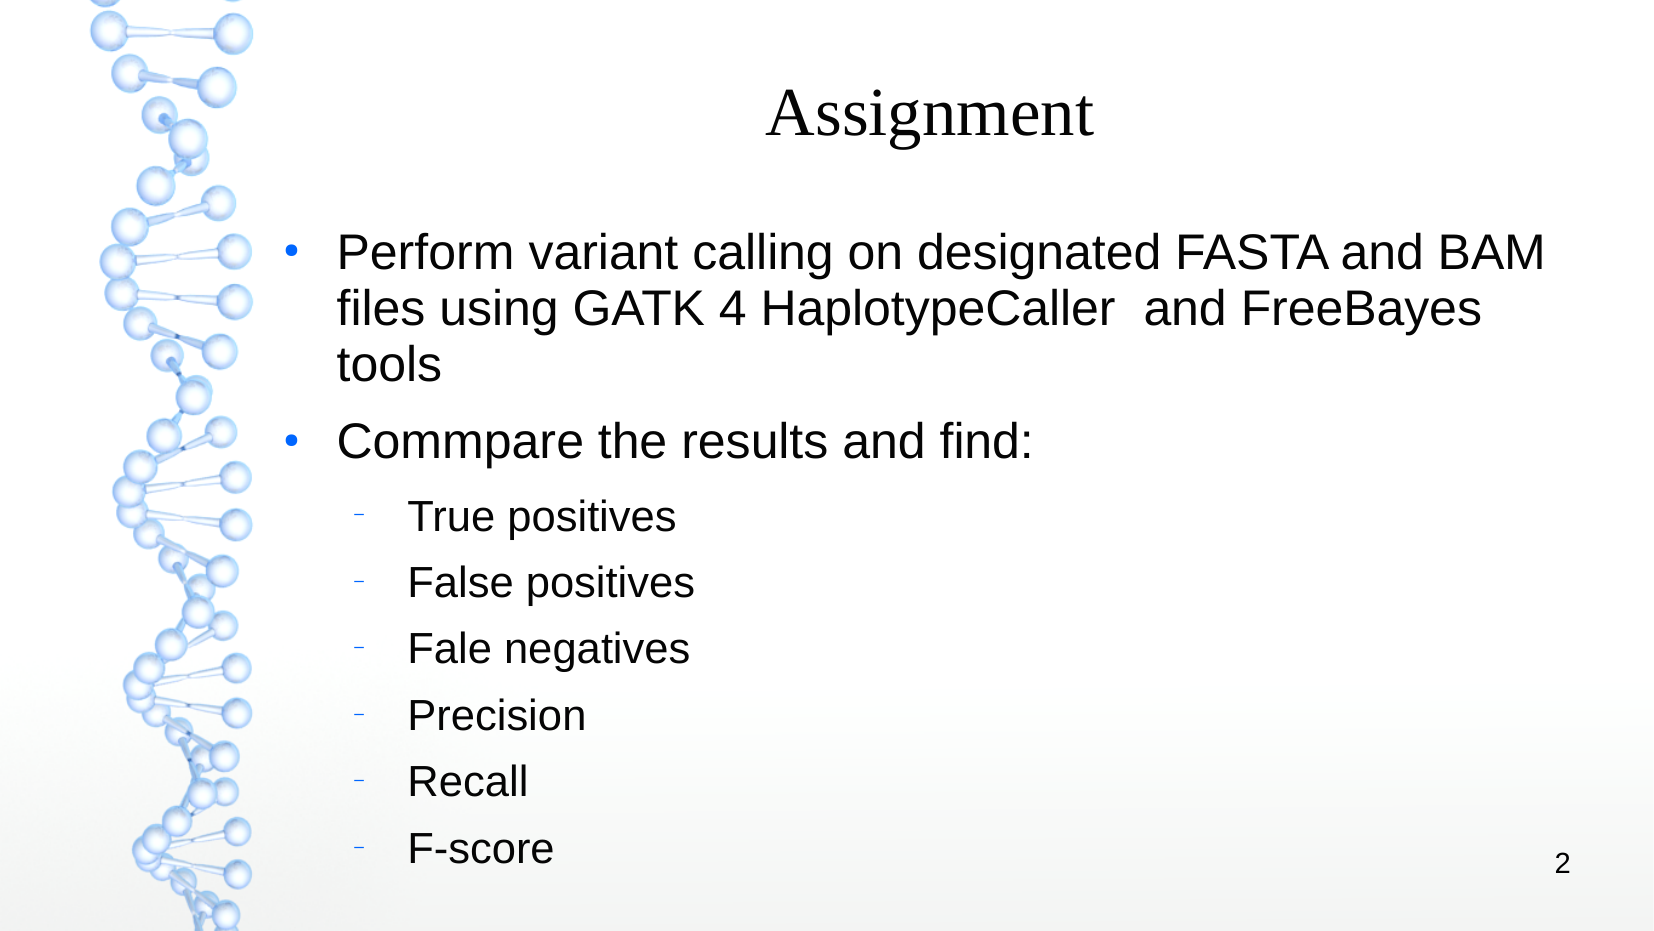

# Assignment
Perform variant calling on designated FASTA and BAM files using GATK 4 HaplotypeCaller and FreeBayes tools
Commpare the results and find:
True positives
False positives
Fale negatives
Precision
Recall
F-score
2